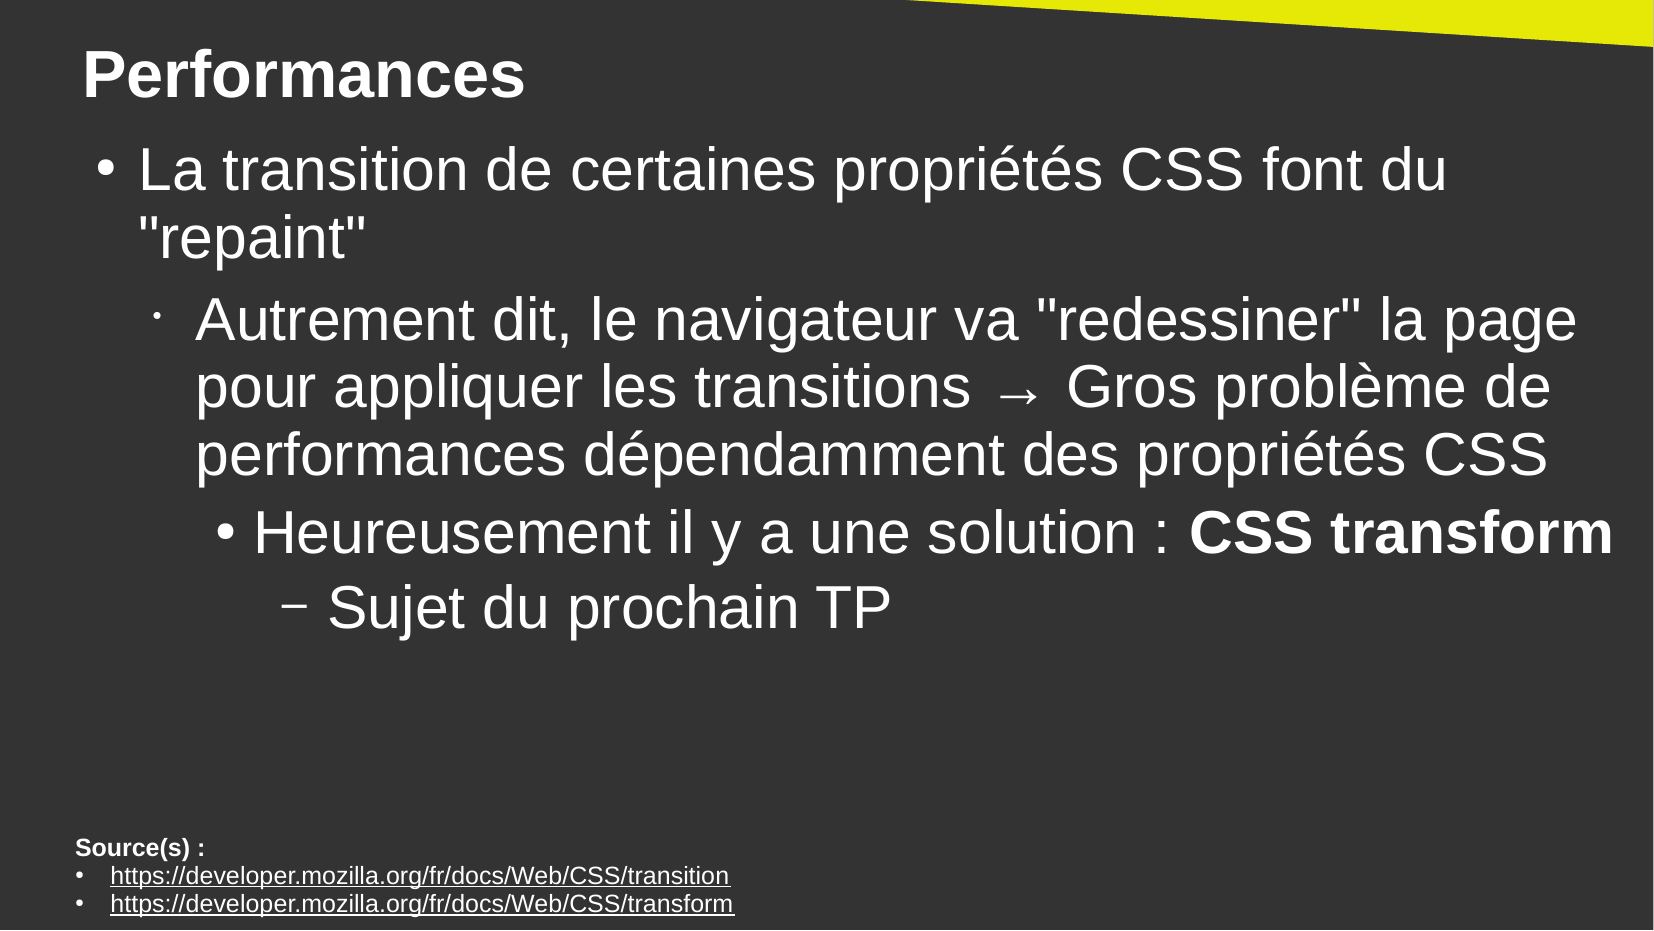

# Performances
La transition de certaines propriétés CSS font du "repaint"
Autrement dit, le navigateur va "redessiner" la page pour appliquer les transitions → Gros problème de performances dépendamment des propriétés CSS
Heureusement il y a une solution : CSS transform
 Sujet du prochain TP
Source(s) :
https://developer.mozilla.org/fr/docs/Web/CSS/transition
https://developer.mozilla.org/fr/docs/Web/CSS/transform